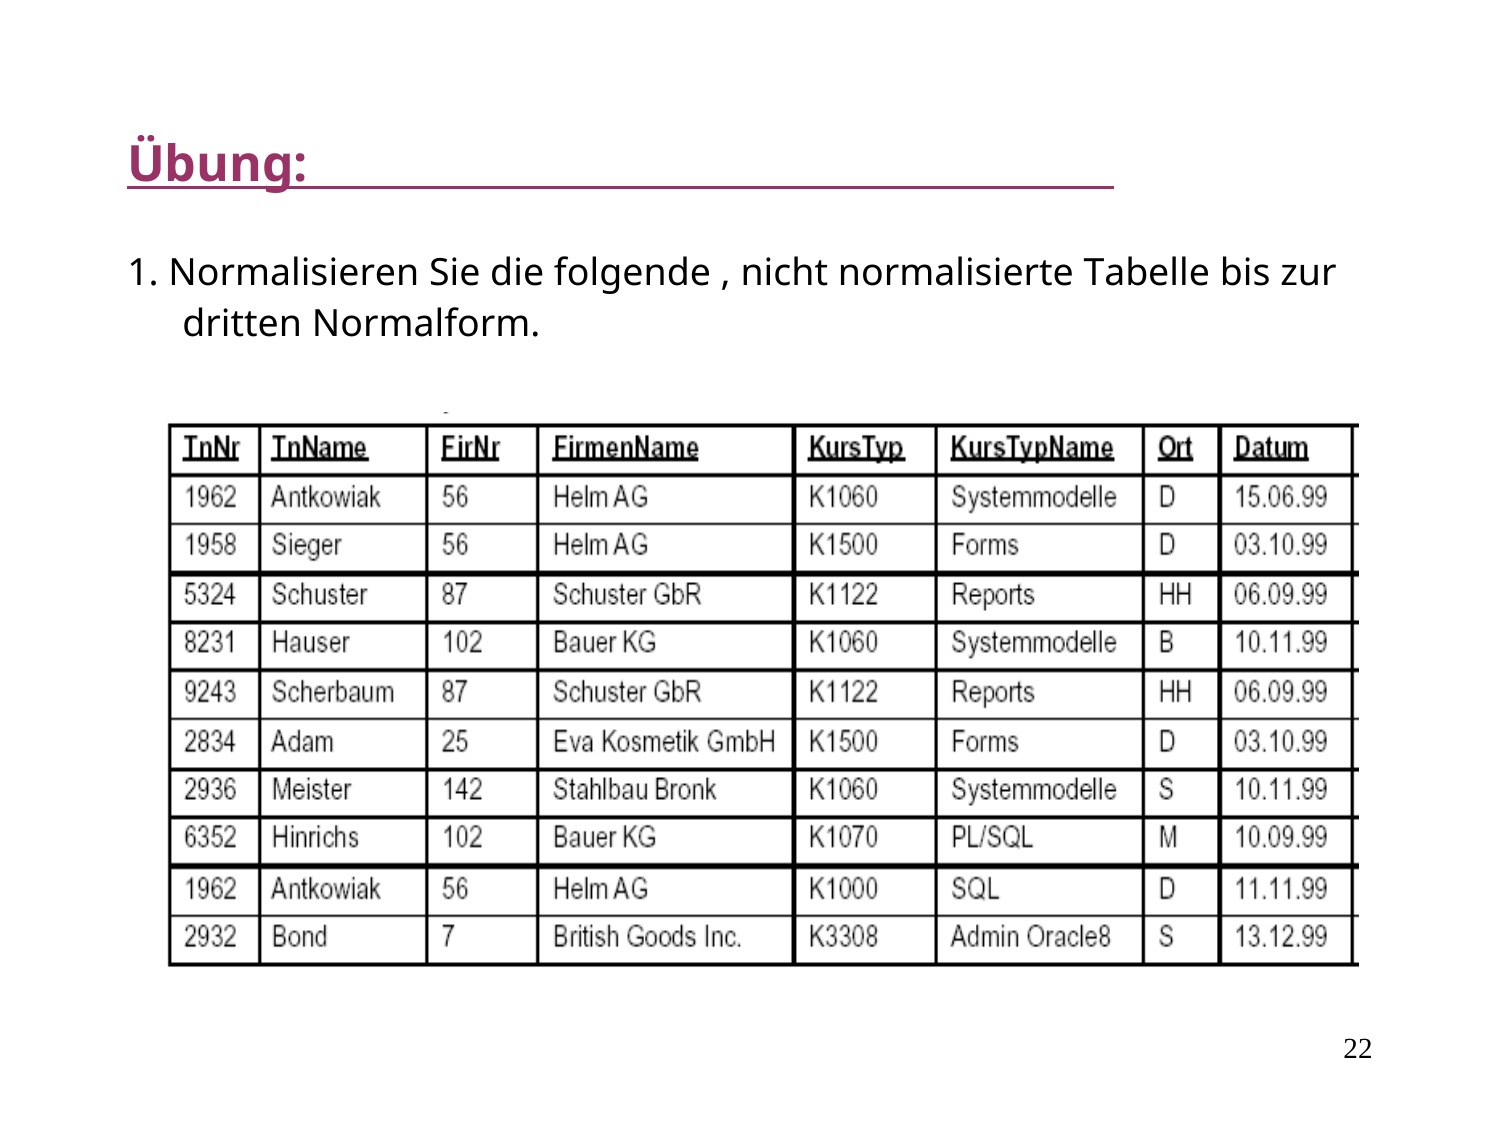

# Übung:
1. Normalisieren Sie die folgende , nicht normalisierte Tabelle bis zur dritten Normalform.
22